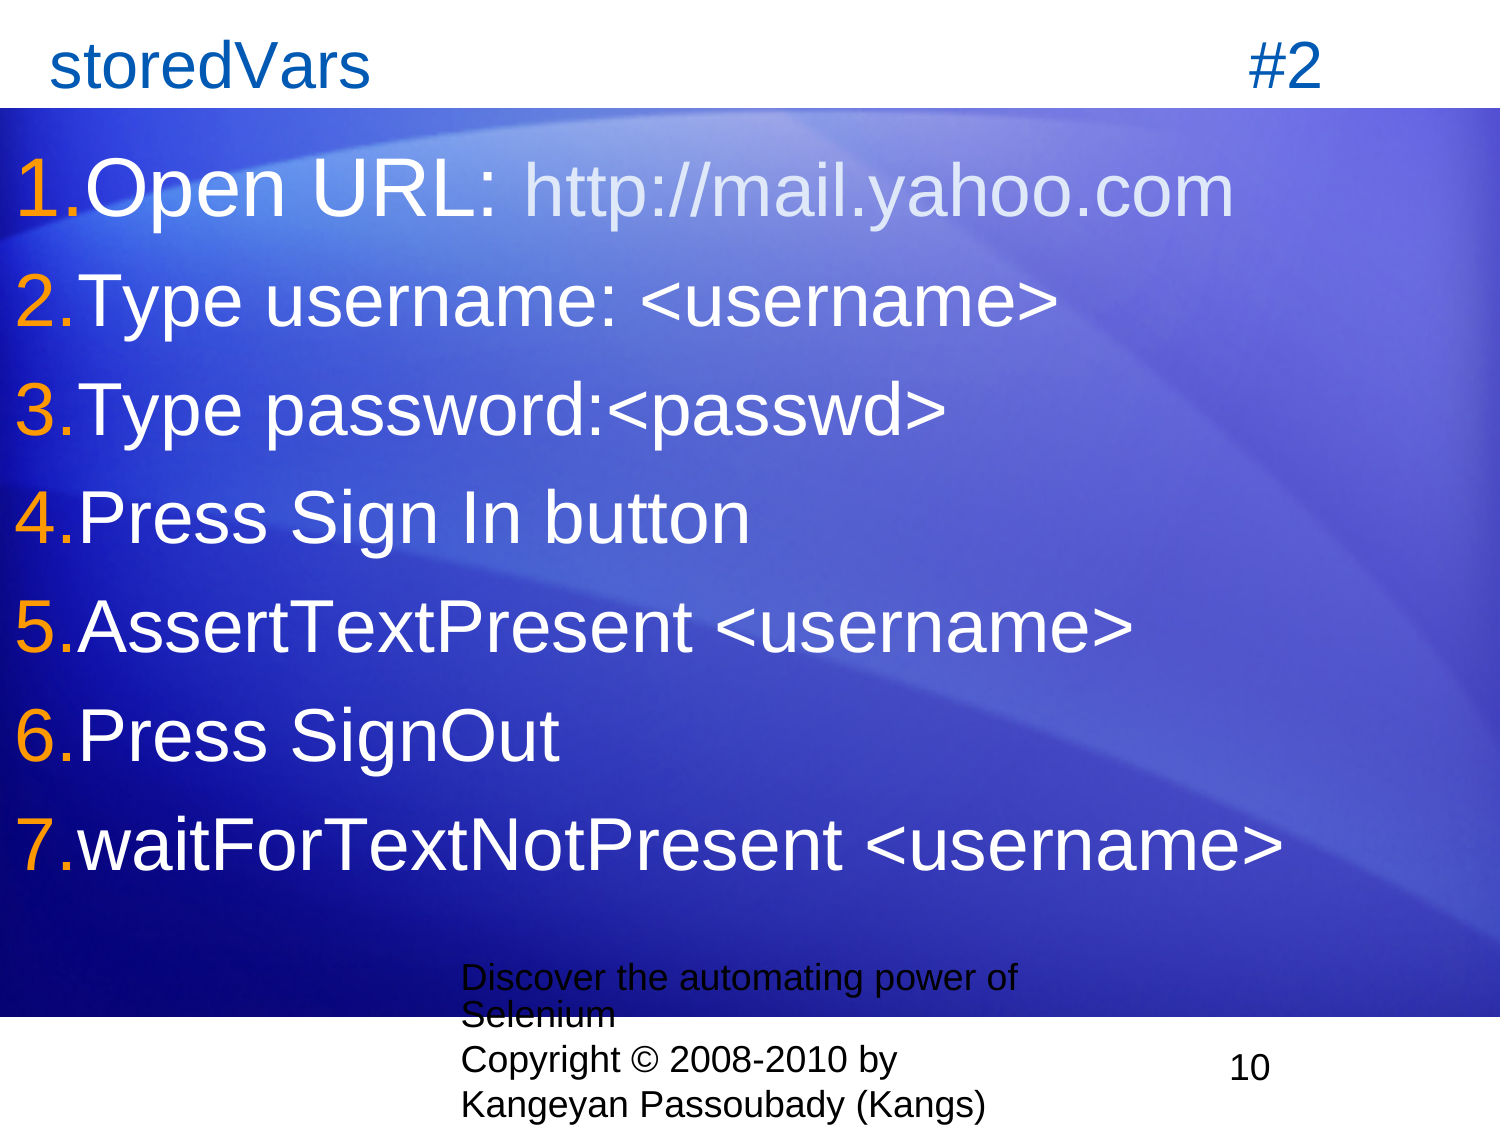

# storedVars						#2
Open URL: http://mail.yahoo.com
Type username: <username>
Type password:<passwd>
Press Sign In button
AssertTextPresent <username>
Press SignOut
waitForTextNotPresent <username>
Discover the automating power of Selenium
10